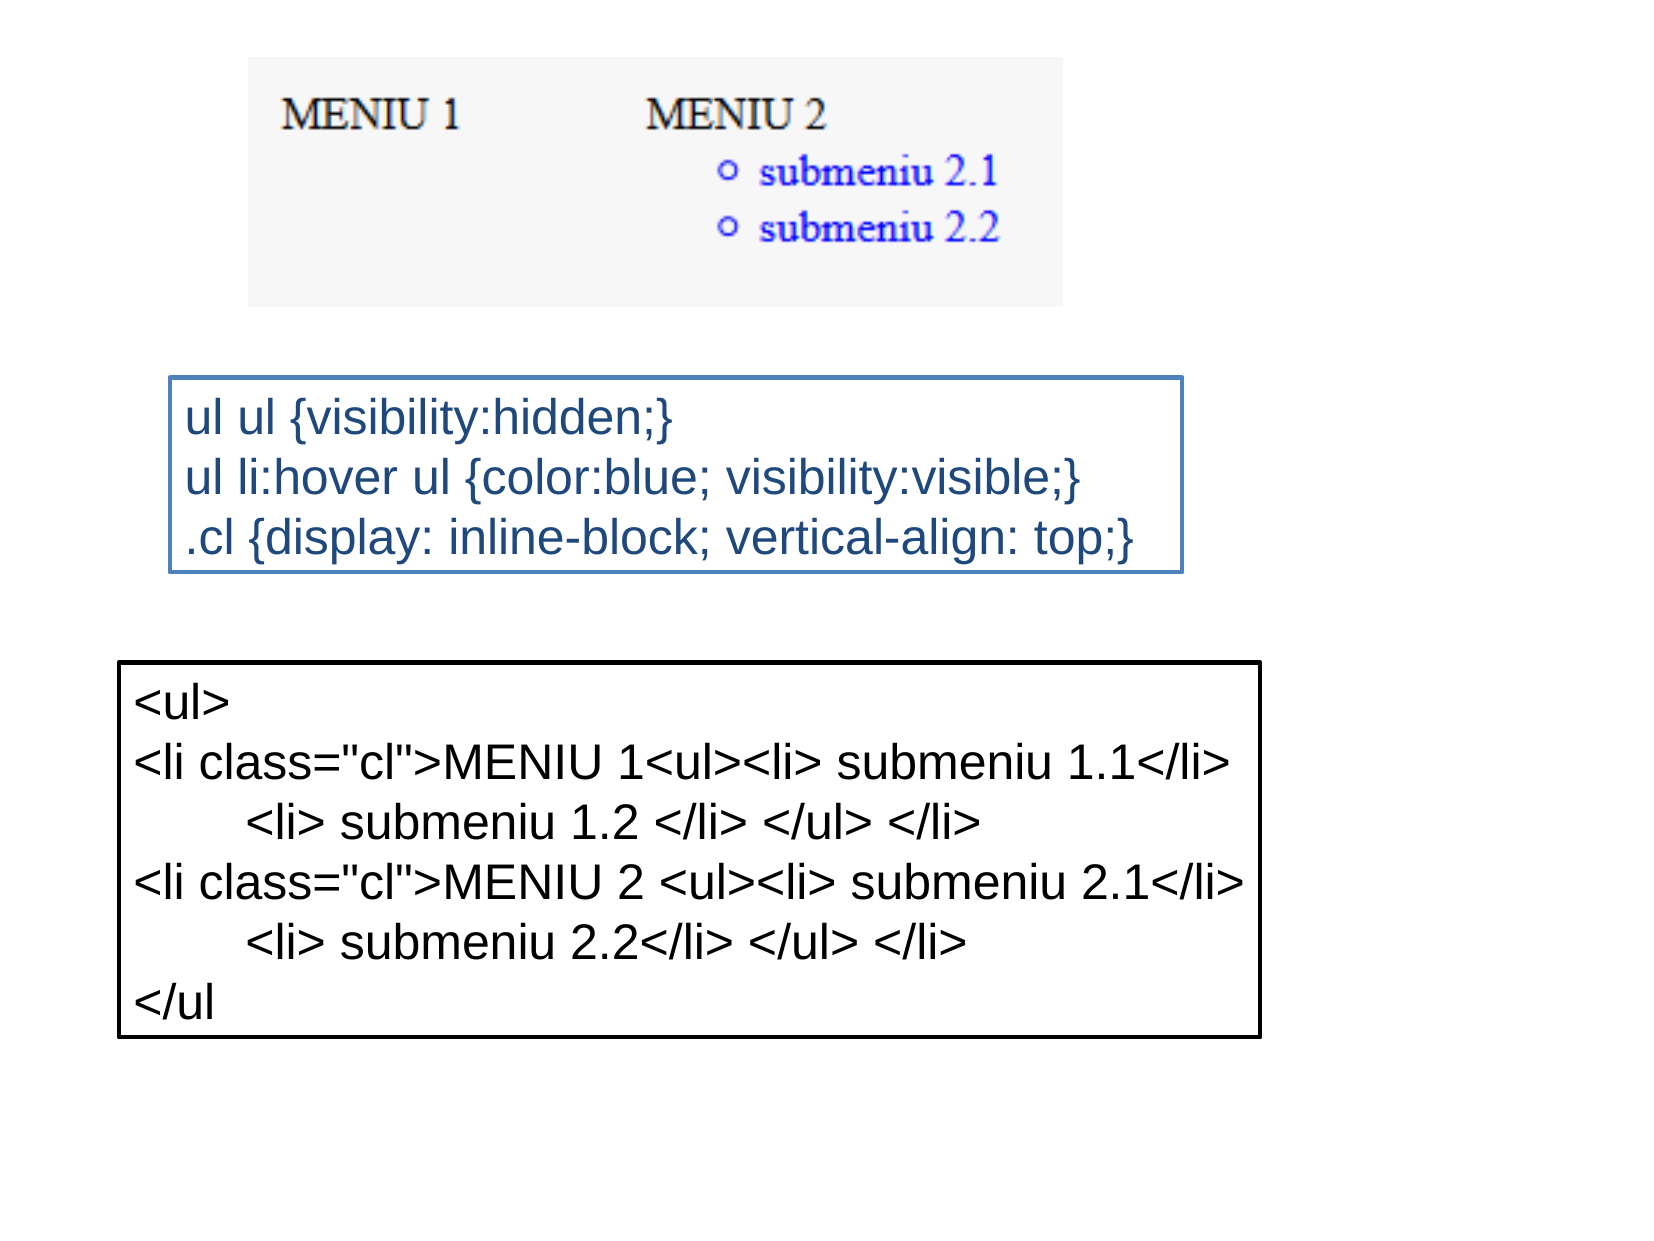

ul ul {visibility:hidden;}
ul li:hover ul {color:blue; visibility:visible;}
.cl {display: inline-block; vertical-align: top;}
<ul>
<li class="cl">MENIU 1<ul><li> submeniu 1.1</li>
 <li> submeniu 1.2 </li> </ul> </li>
<li class="cl">MENIU 2 <ul><li> submeniu 2.1</li>
 <li> submeniu 2.2</li> </ul> </li>
</ul